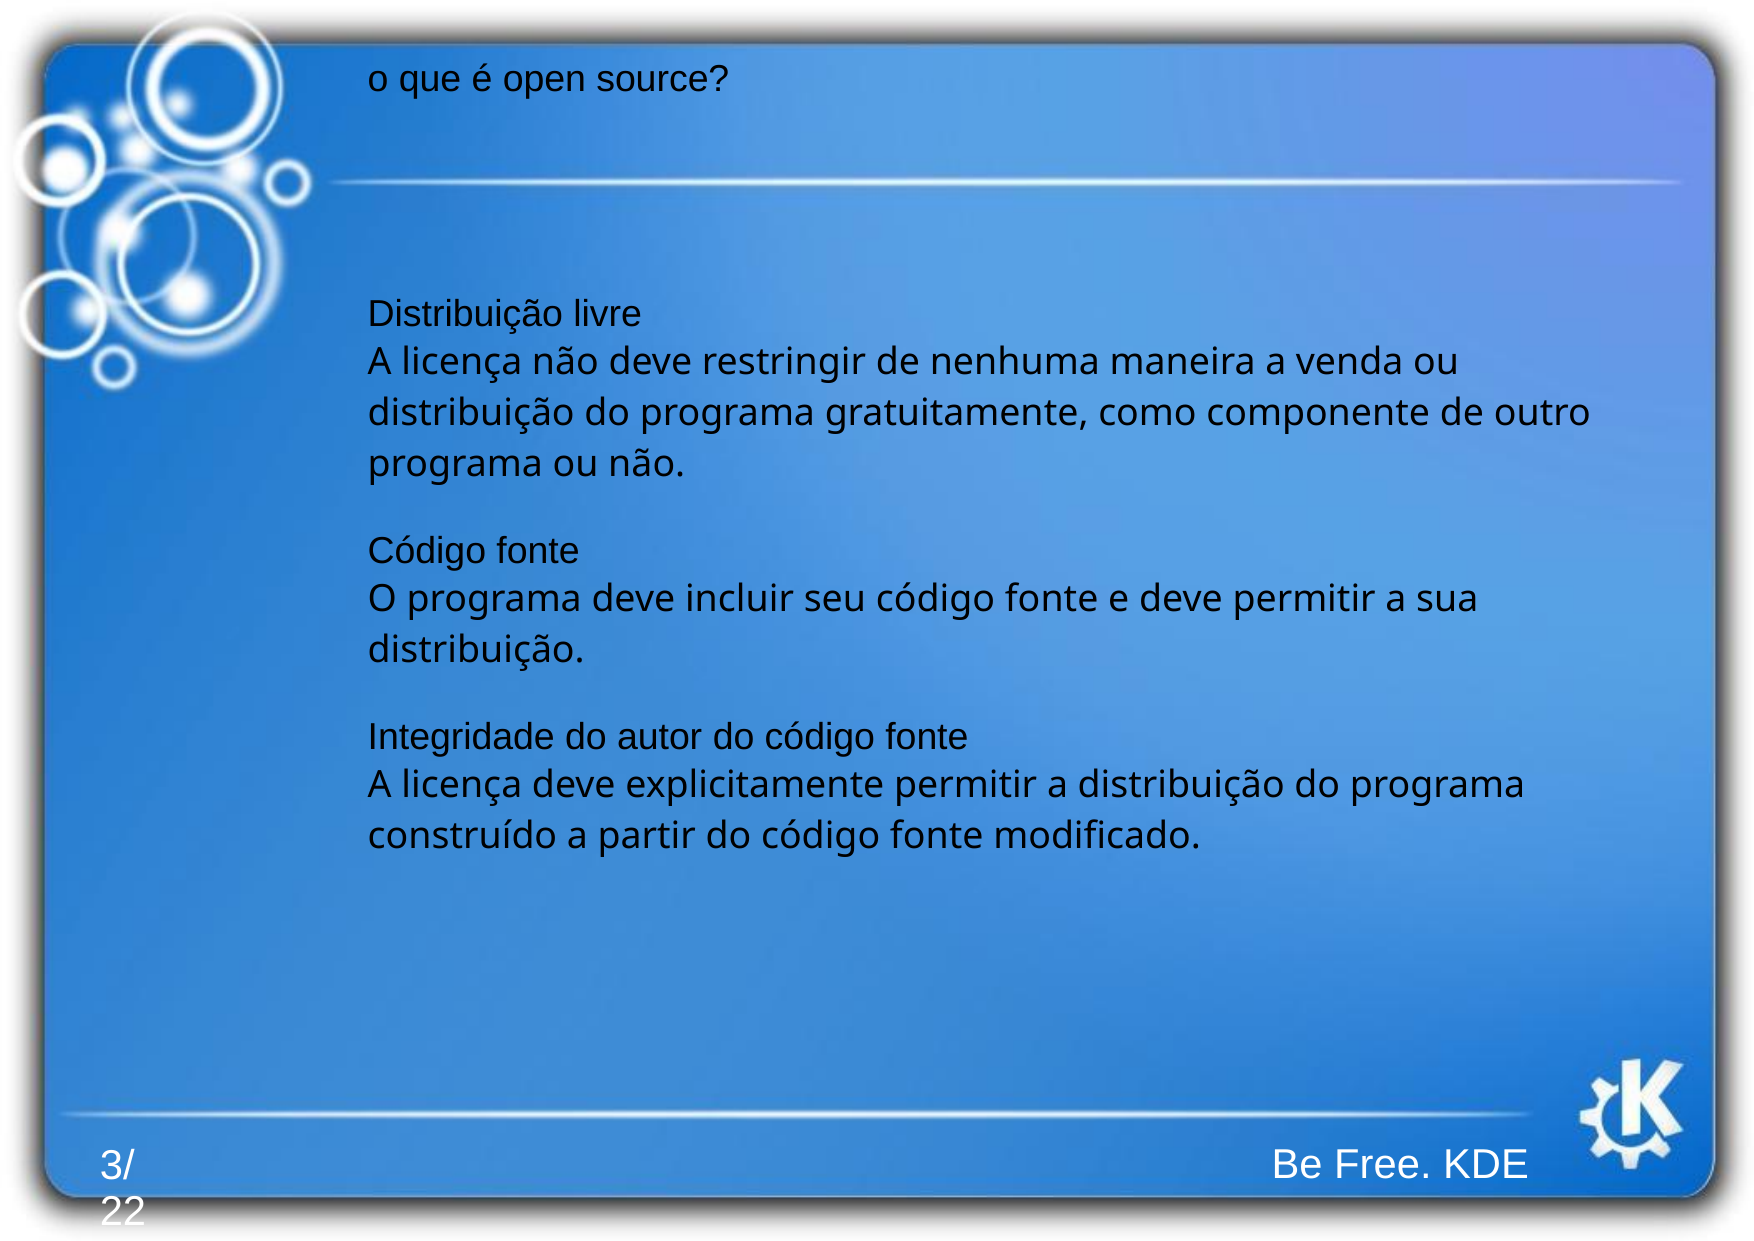

o que é open source?
Distribuição livre
A licença não deve restringir de nenhuma maneira a venda ou distribuição do programa gratuitamente, como componente de outro programa ou não.
Código fonte
O programa deve incluir seu código fonte e deve permitir a sua distribuição.
Integridade do autor do código fonte
A licença deve explicitamente permitir a distribuição do programa construído a partir do código fonte modificado.